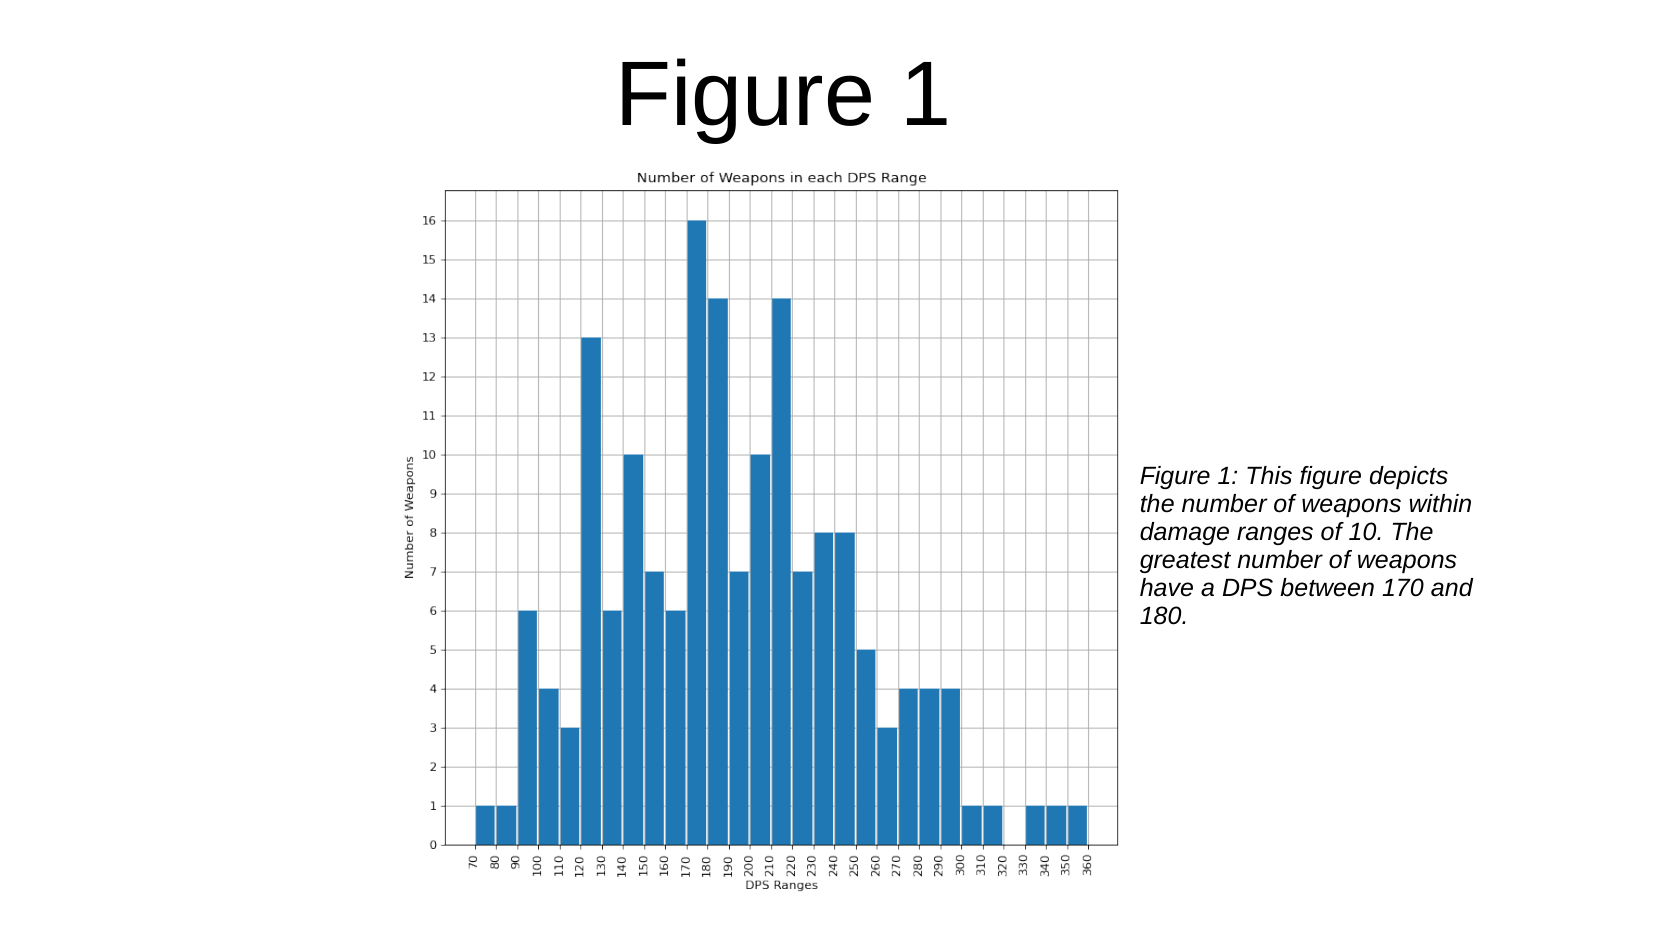

# Figure 1
Figure 1: This figure depicts the number of weapons within damage ranges of 10. The greatest number of weapons have a DPS between 170 and 180.